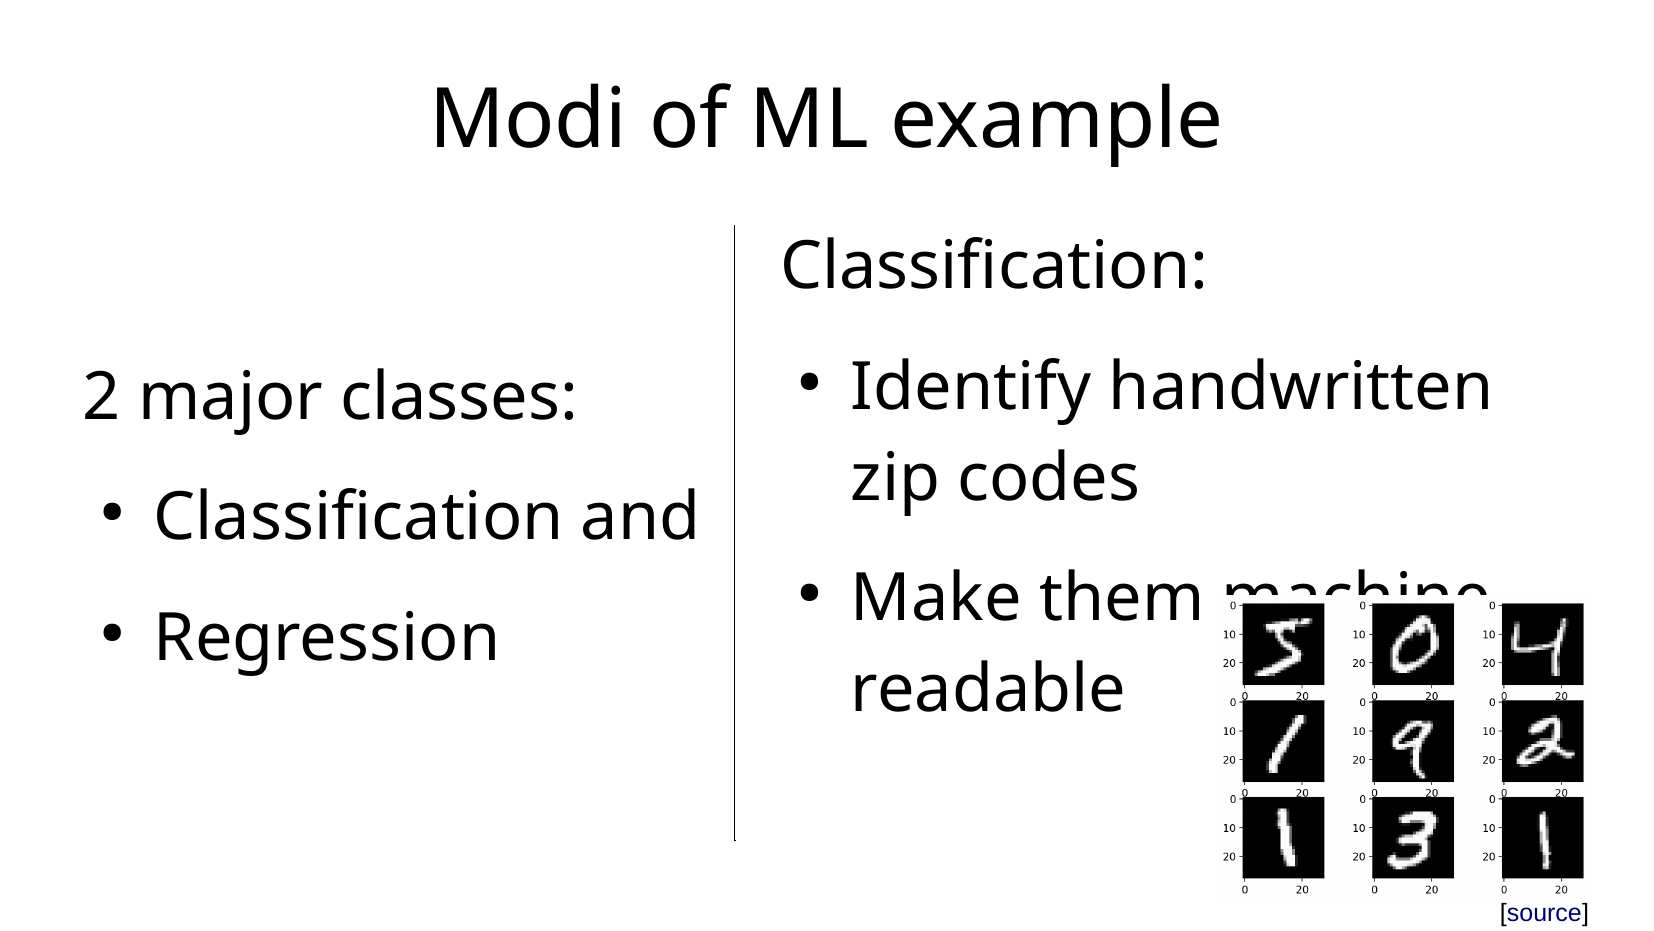

# Modi of ML example
2 major classes:
Classification and
Regression
Classification:
Identify handwritten zip codes
Make them machine readable
[source]